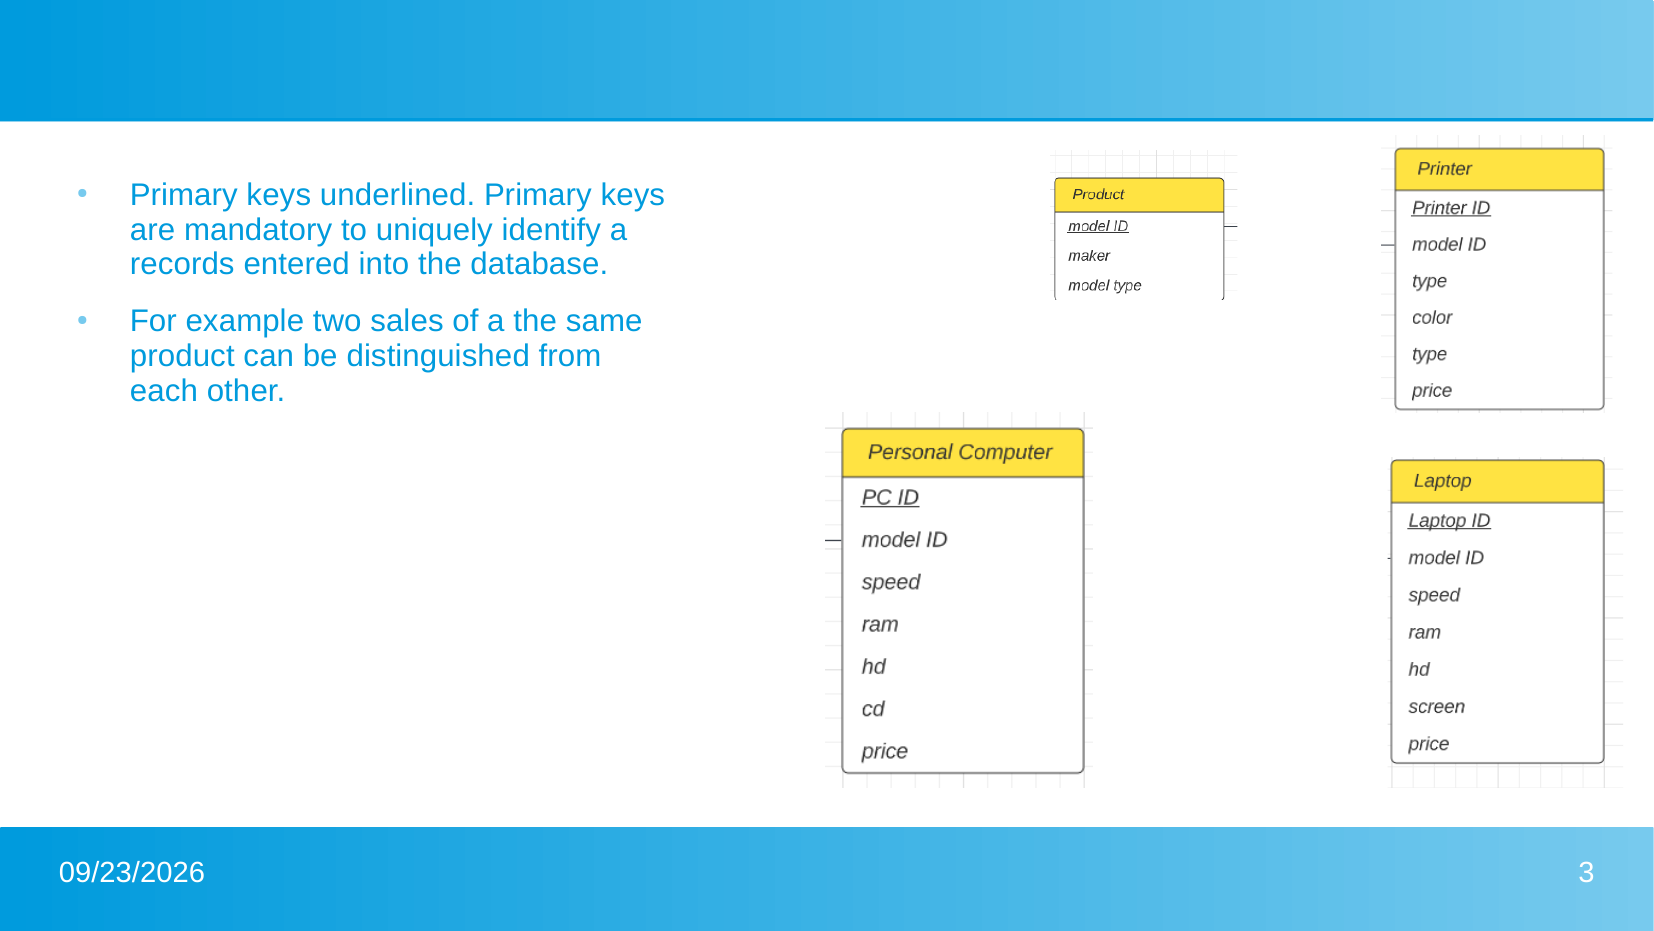

#
Primary keys underlined. Primary keys are mandatory to uniquely identify a records entered into the database.
For example two sales of a the same product can be distinguished from each other.
3